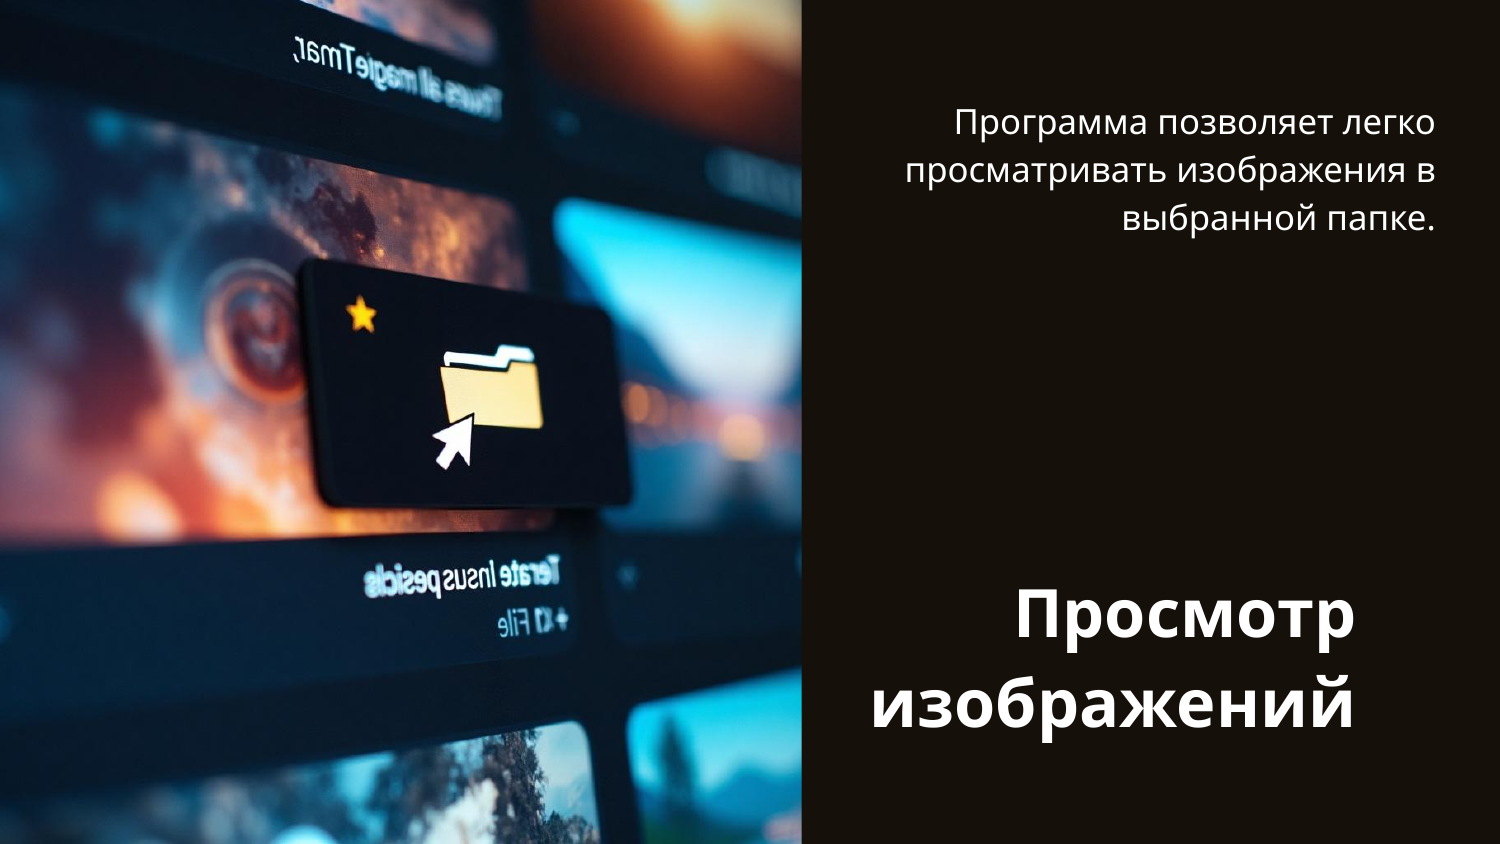

Программа позволяет легко просматривать изображения в выбранной папке.
# Просмотр изображений